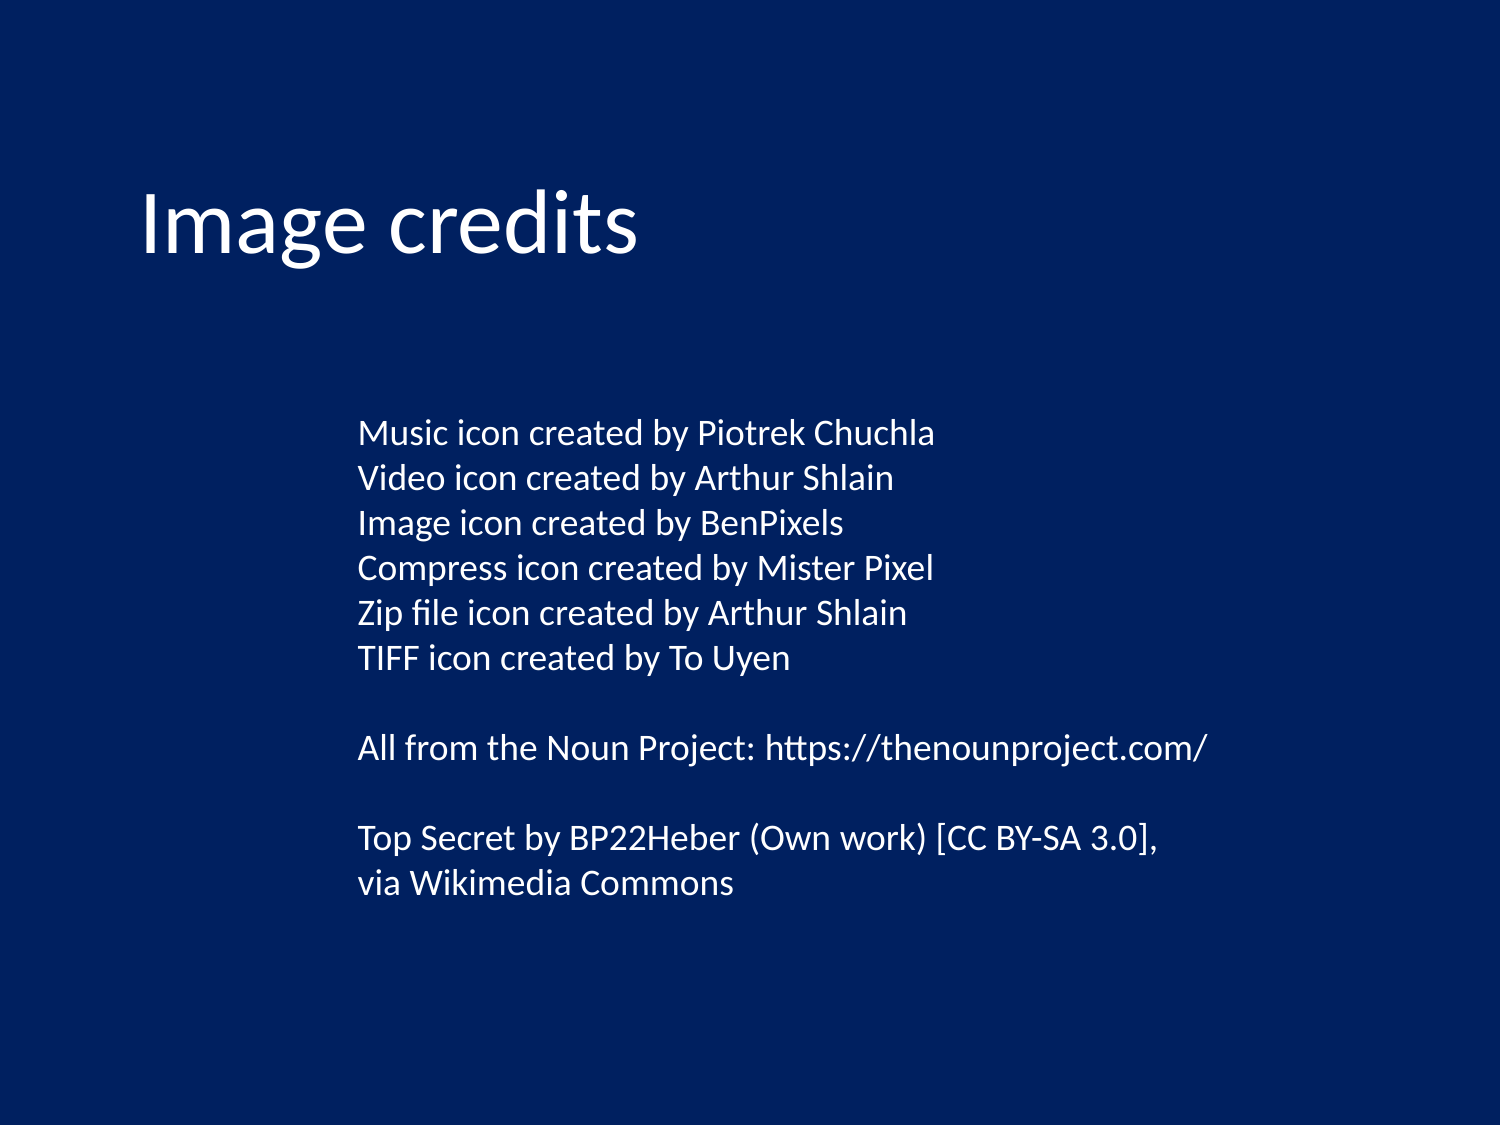

Image credits
Music icon created by Piotrek Chuchla
Video icon created by Arthur Shlain
Image icon created by BenPixels
Compress icon created by Mister Pixel
Zip file icon created by Arthur Shlain
TIFF icon created by To Uyen
All from the Noun Project: https://thenounproject.com/
Top Secret by BP22Heber (Own work) [CC BY-SA 3.0],
via Wikimedia Commons